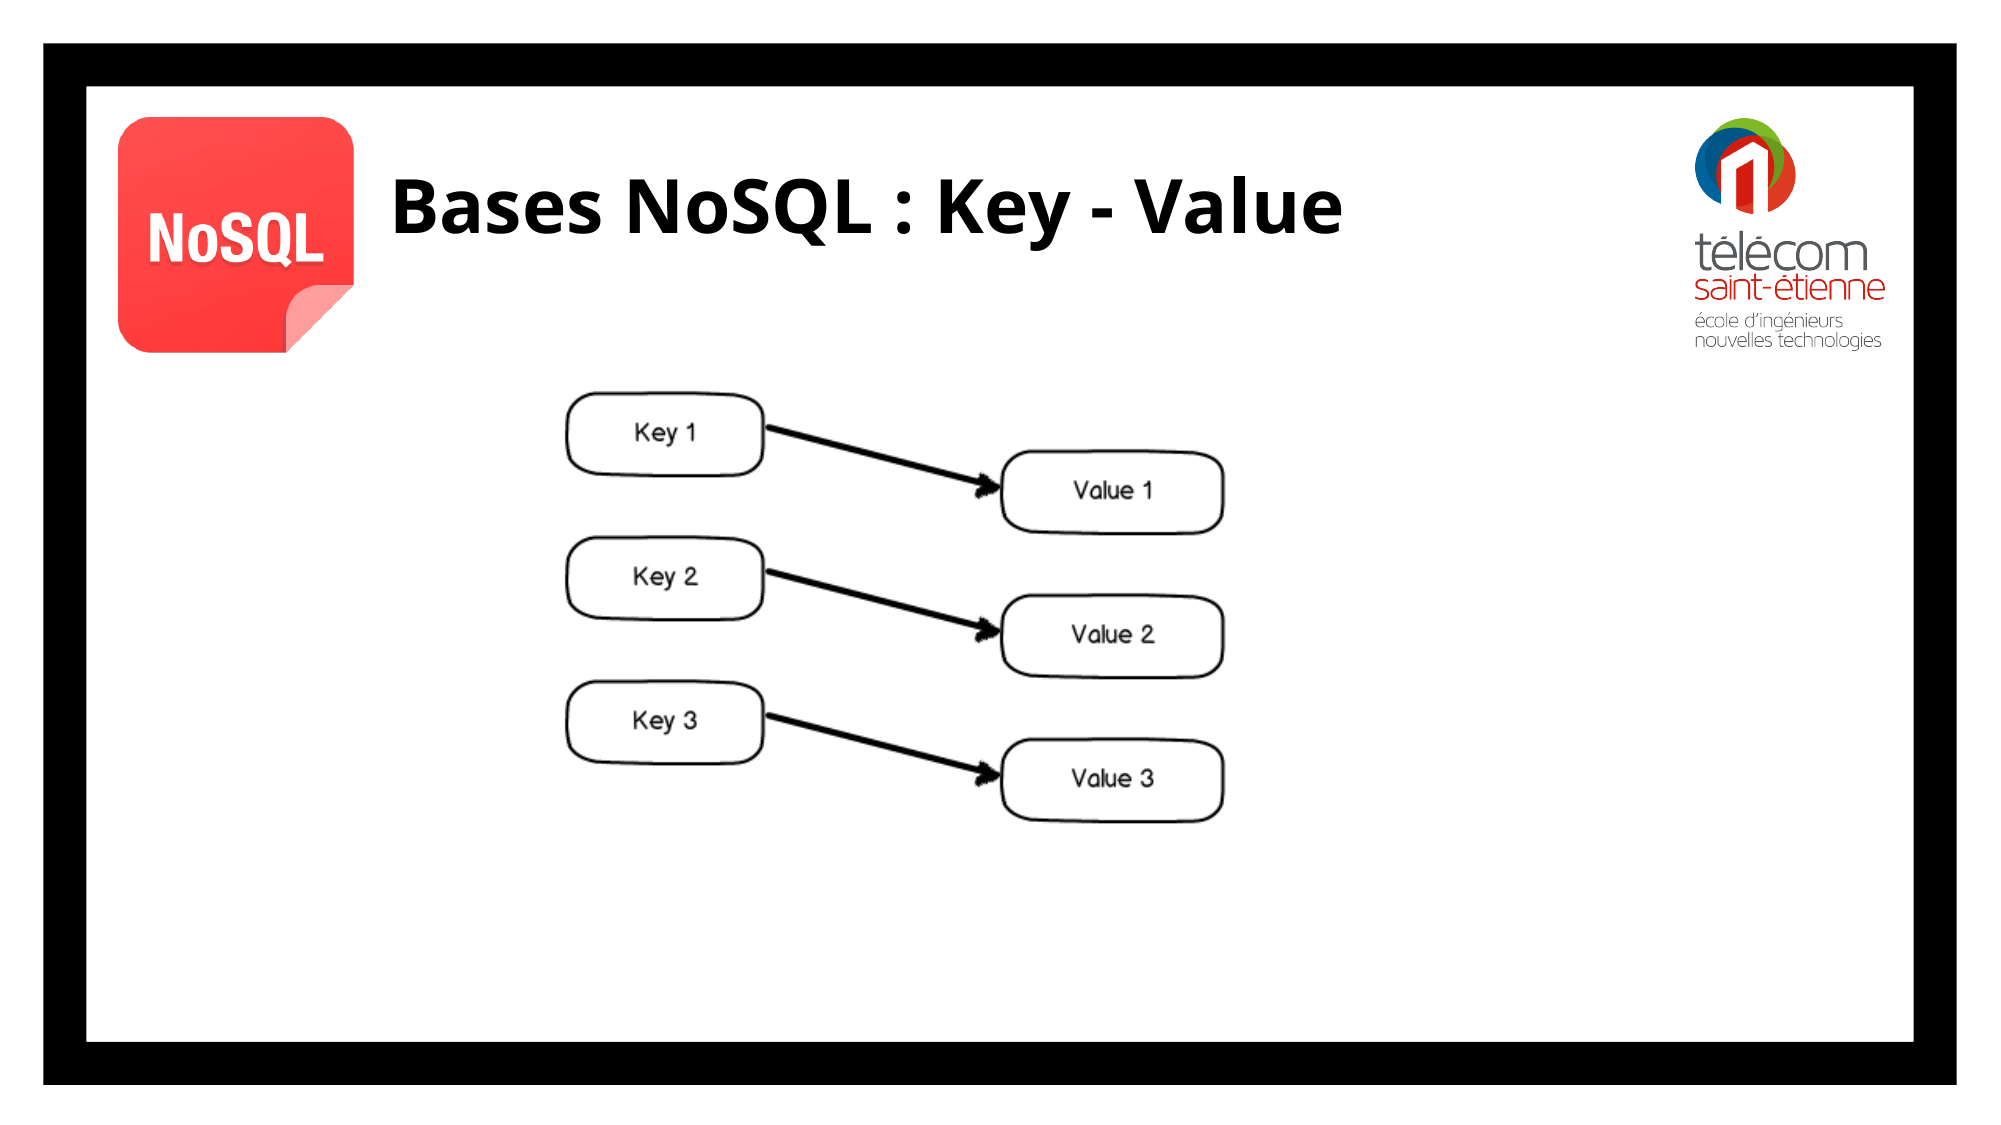

# Bases NoSQL : Key - Value